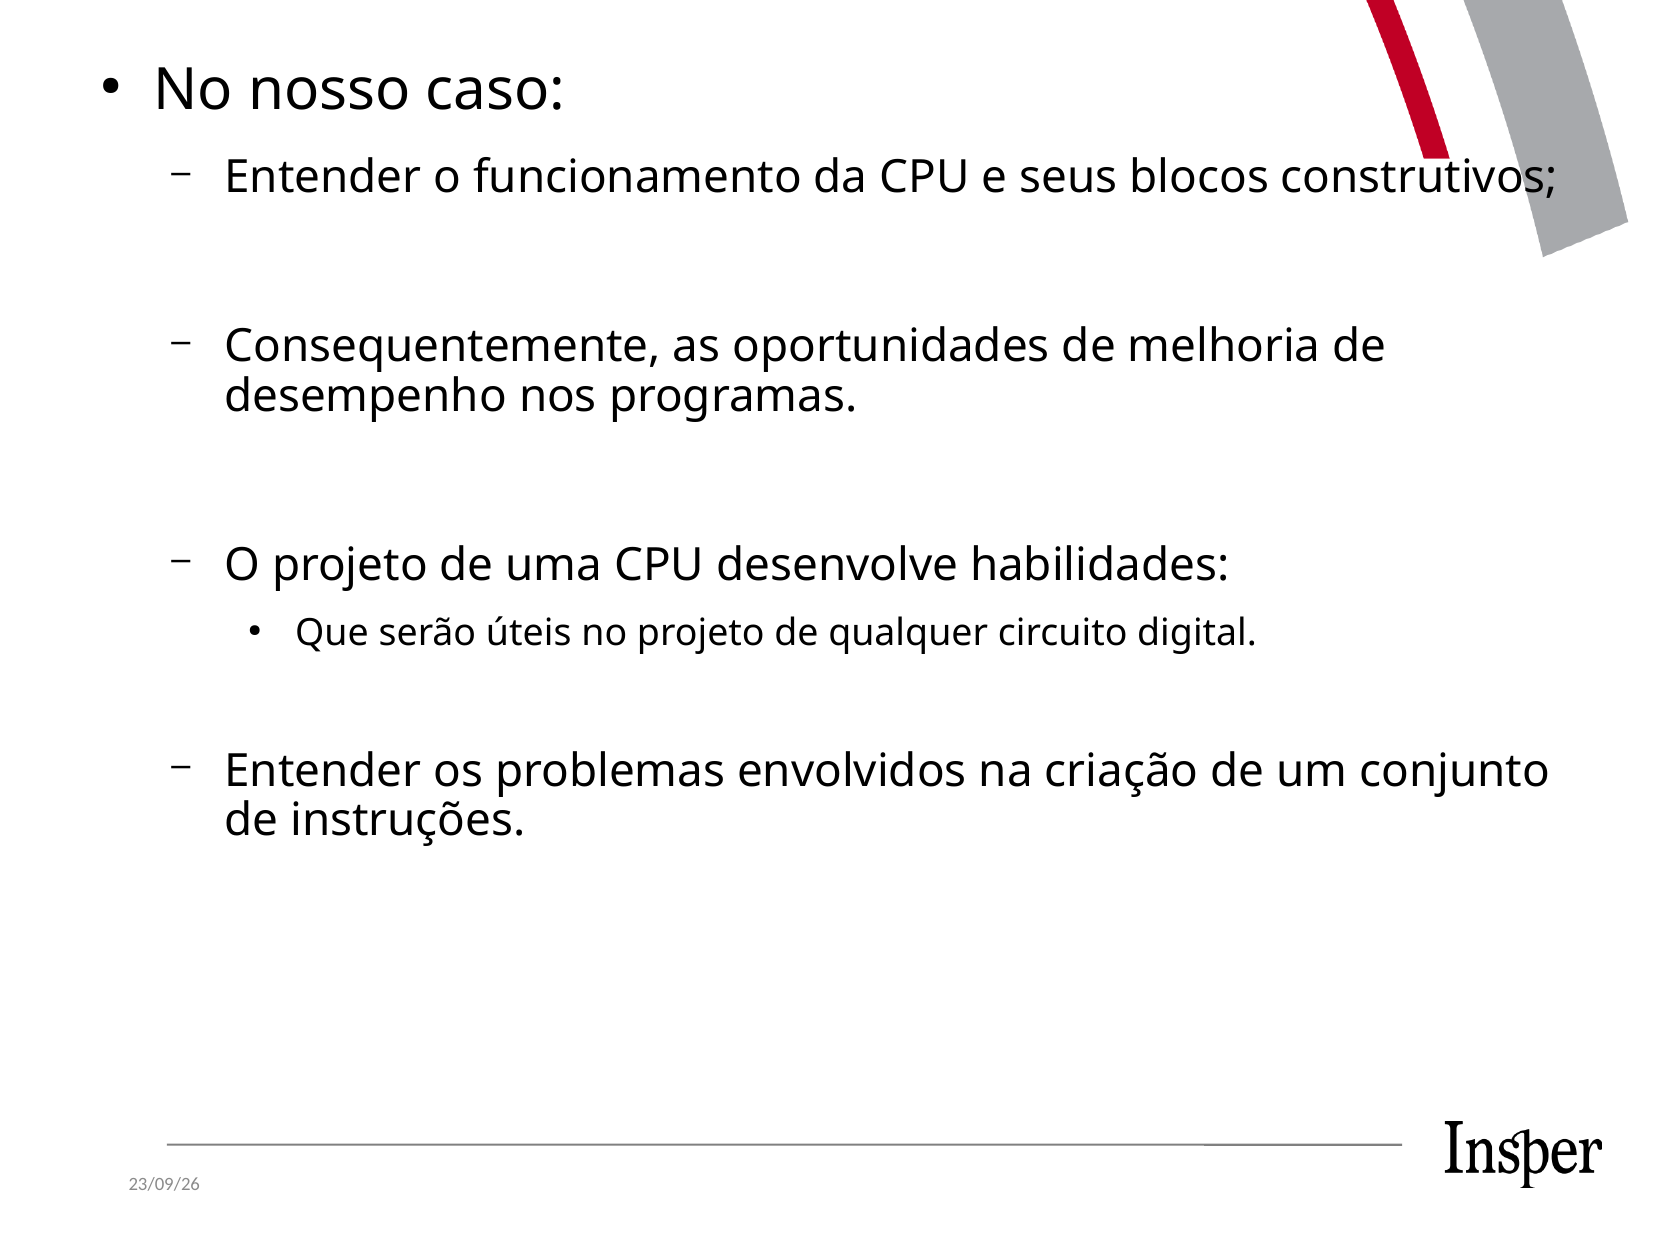

# No nosso caso:
Entender o funcionamento da CPU e seus blocos construtivos;
Consequentemente, as oportunidades de melhoria de desempenho nos programas.
O projeto de uma CPU desenvolve habilidades:
Que serão úteis no projeto de qualquer circuito digital.
Entender os problemas envolvidos na criação de um conjunto de instruções.